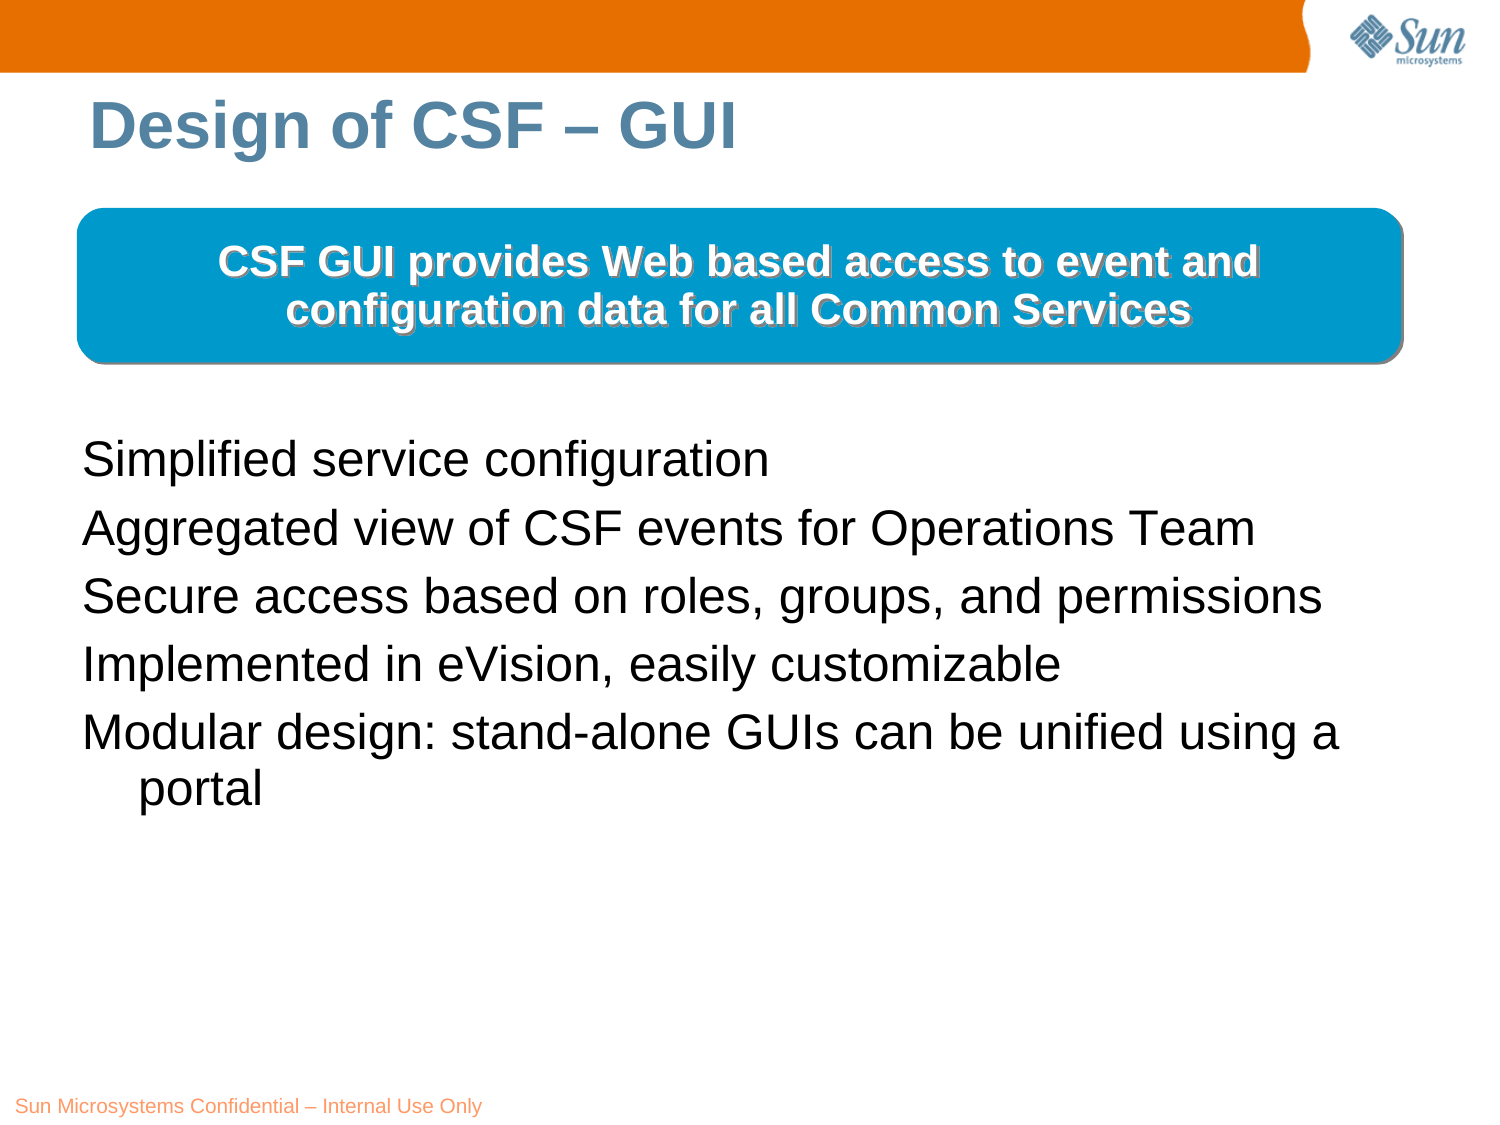

# Design of CSF – GUI
CSF GUI provides Web based access to event and configuration data for all Common Services
Simplified service configuration
Aggregated view of CSF events for Operations Team
Secure access based on roles, groups, and permissions
Implemented in eVision, easily customizable
Modular design: stand-alone GUIs can be unified using a portal